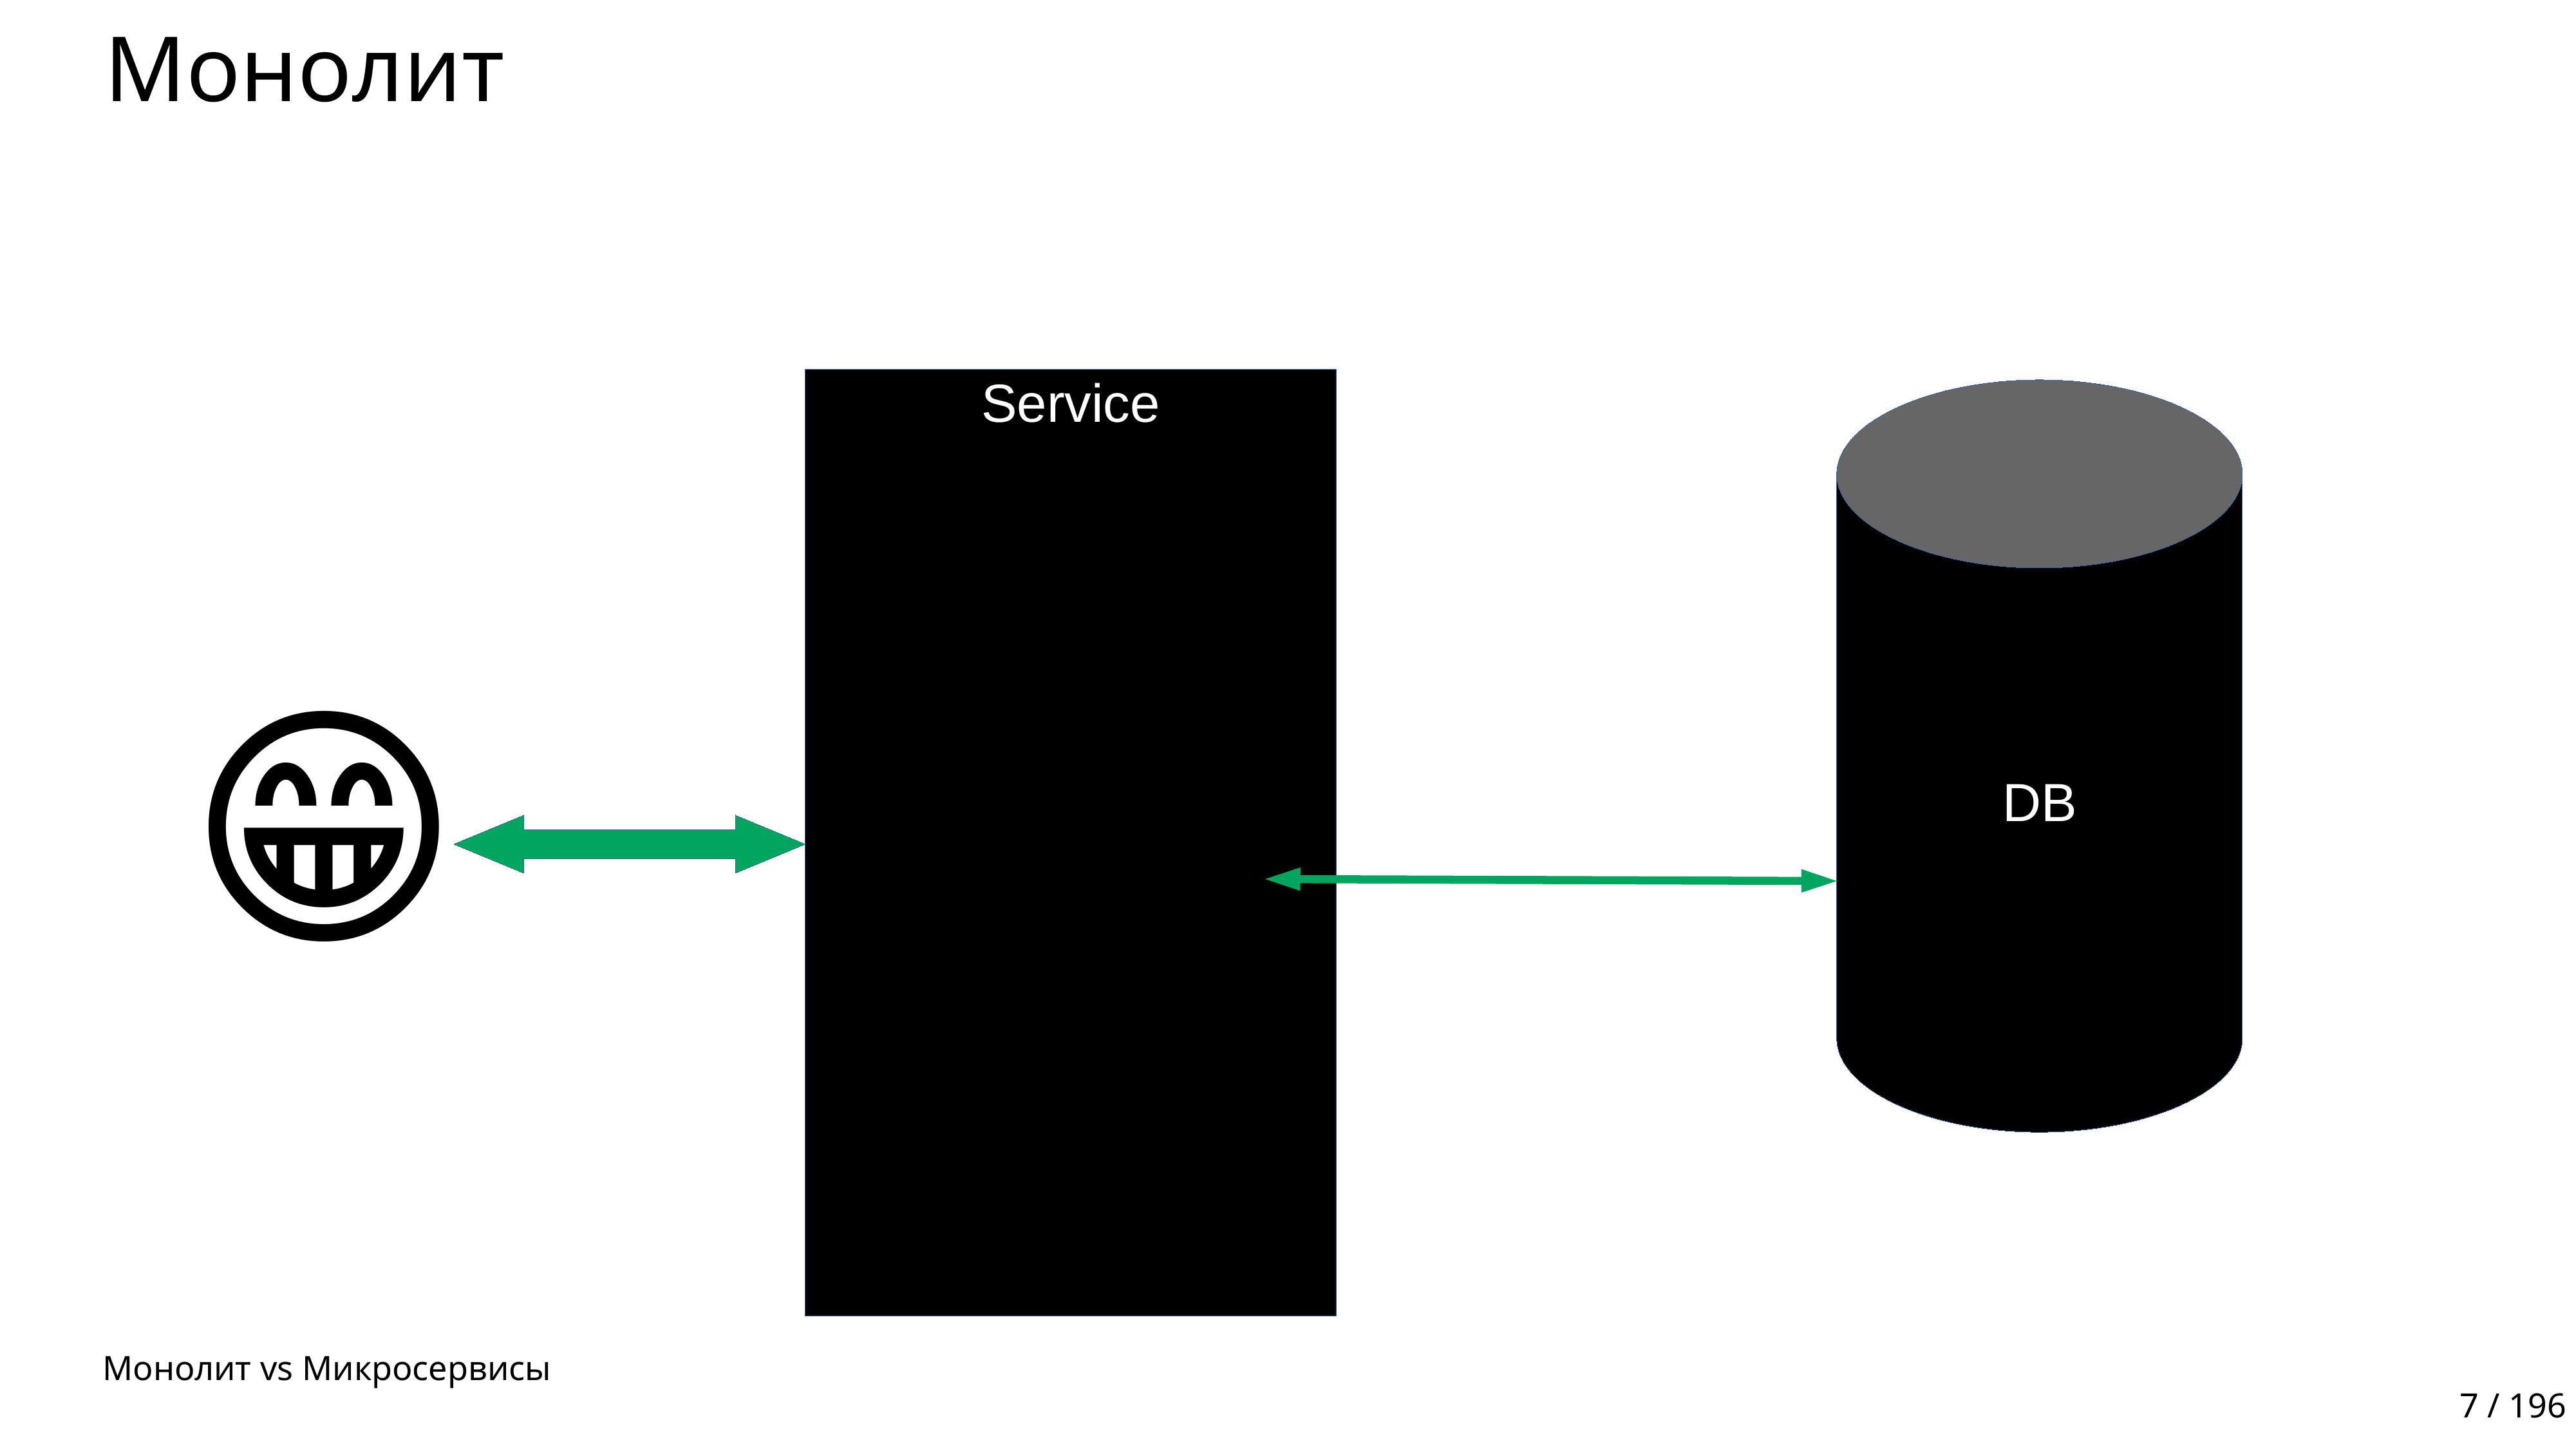

Монолит
Service
DB
😁
😁
# Монолит vs Микросервисы